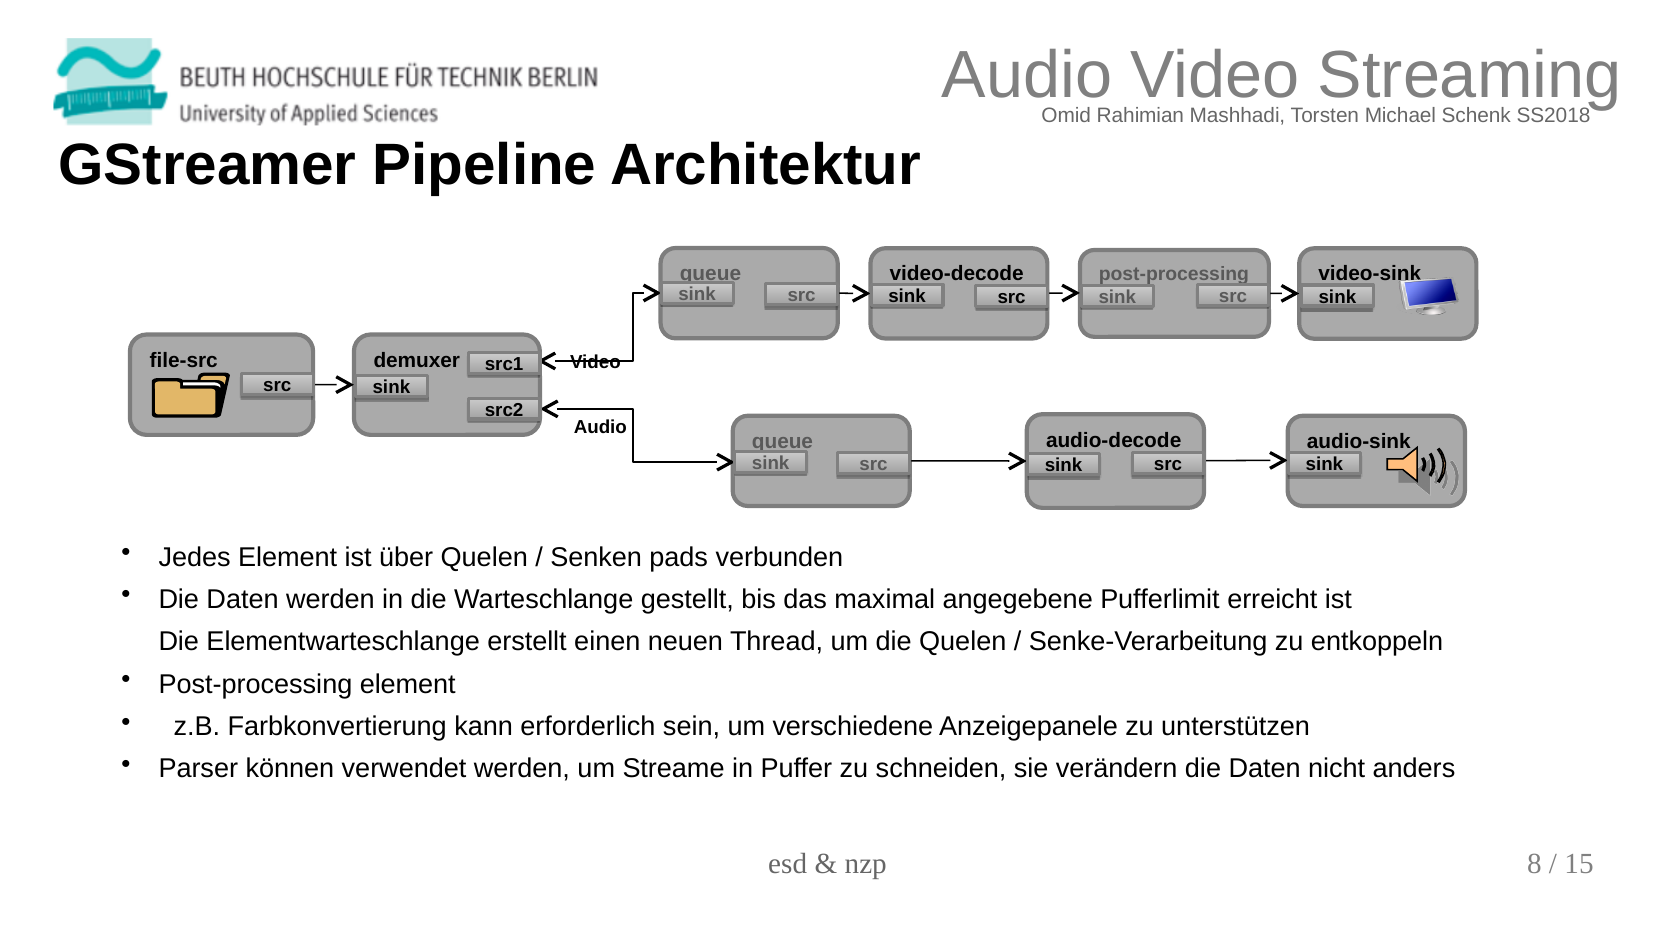

#
Audio Video Streaming
Omid Rahimian Mashhadi, Torsten Michael Schenk SS2018
GStreamer Pipeline Architektur
queue
video-decode
video-sink
post-processing
sink
src
sink
src
sink
sink
src
file-src
demuxer
Video
src1
src
sink
src2
Audio
audio-decode
queue
audio-sink
sink
src
sink
src
sink
Jedes Element ist über Quelen / Senken pads verbunden
Die Daten werden in die Warteschlange gestellt, bis das maximal angegebene Pufferlimit erreicht ist
Die Elementwarteschlange erstellt einen neuen Thread, um die Quelen / Senke-Verarbeitung zu entkoppeln
Post-processing element
 z.B. Farbkonvertierung kann erforderlich sein, um verschiedene Anzeigepanele zu unterstützen
Parser können verwendet werden, um Streame in Puffer zu schneiden, sie verändern die Daten nicht anders
 / 15
esd & nzp
8